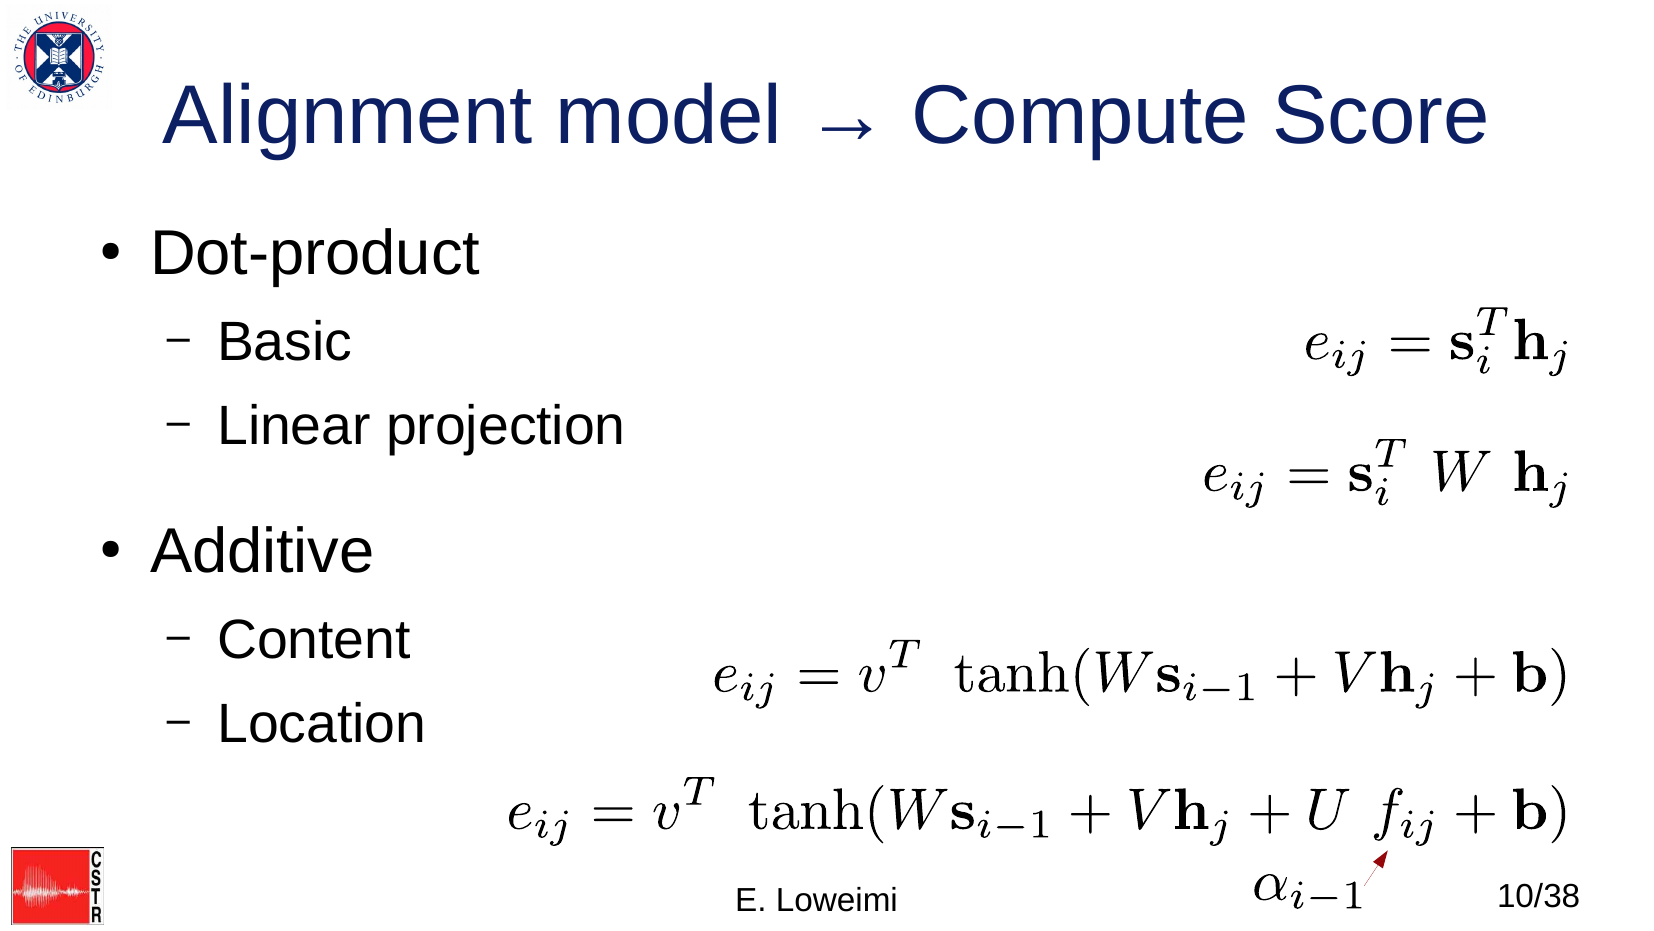

# Alignment model → Compute Score
Dot-product
Basic
Linear projection
Additive
Content
Location
10/38
E. Loweimi